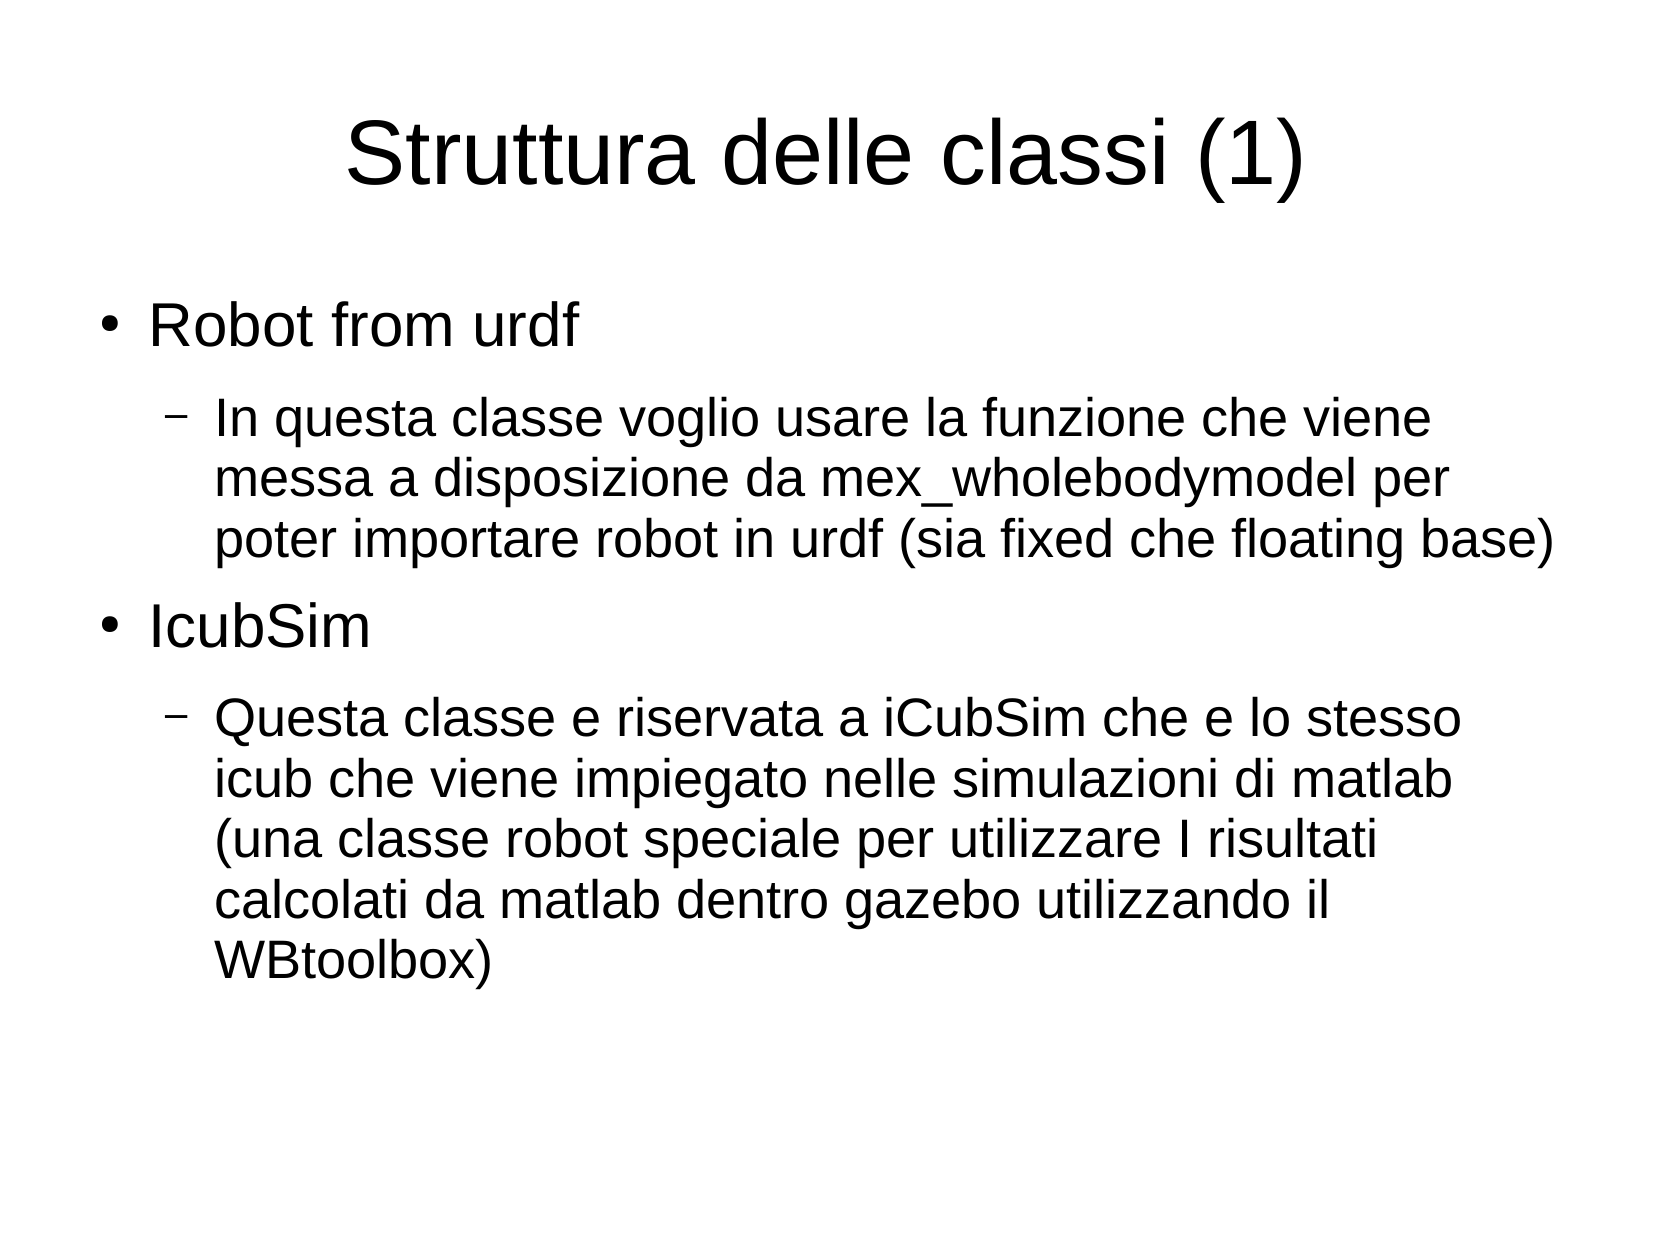

# Struttura delle classi (1)
Robot from urdf
In questa classe voglio usare la funzione che viene messa a disposizione da mex_wholebodymodel per poter importare robot in urdf (sia fixed che floating base)
IcubSim
Questa classe e riservata a iCubSim che e lo stesso icub che viene impiegato nelle simulazioni di matlab (una classe robot speciale per utilizzare I risultati calcolati da matlab dentro gazebo utilizzando il WBtoolbox)